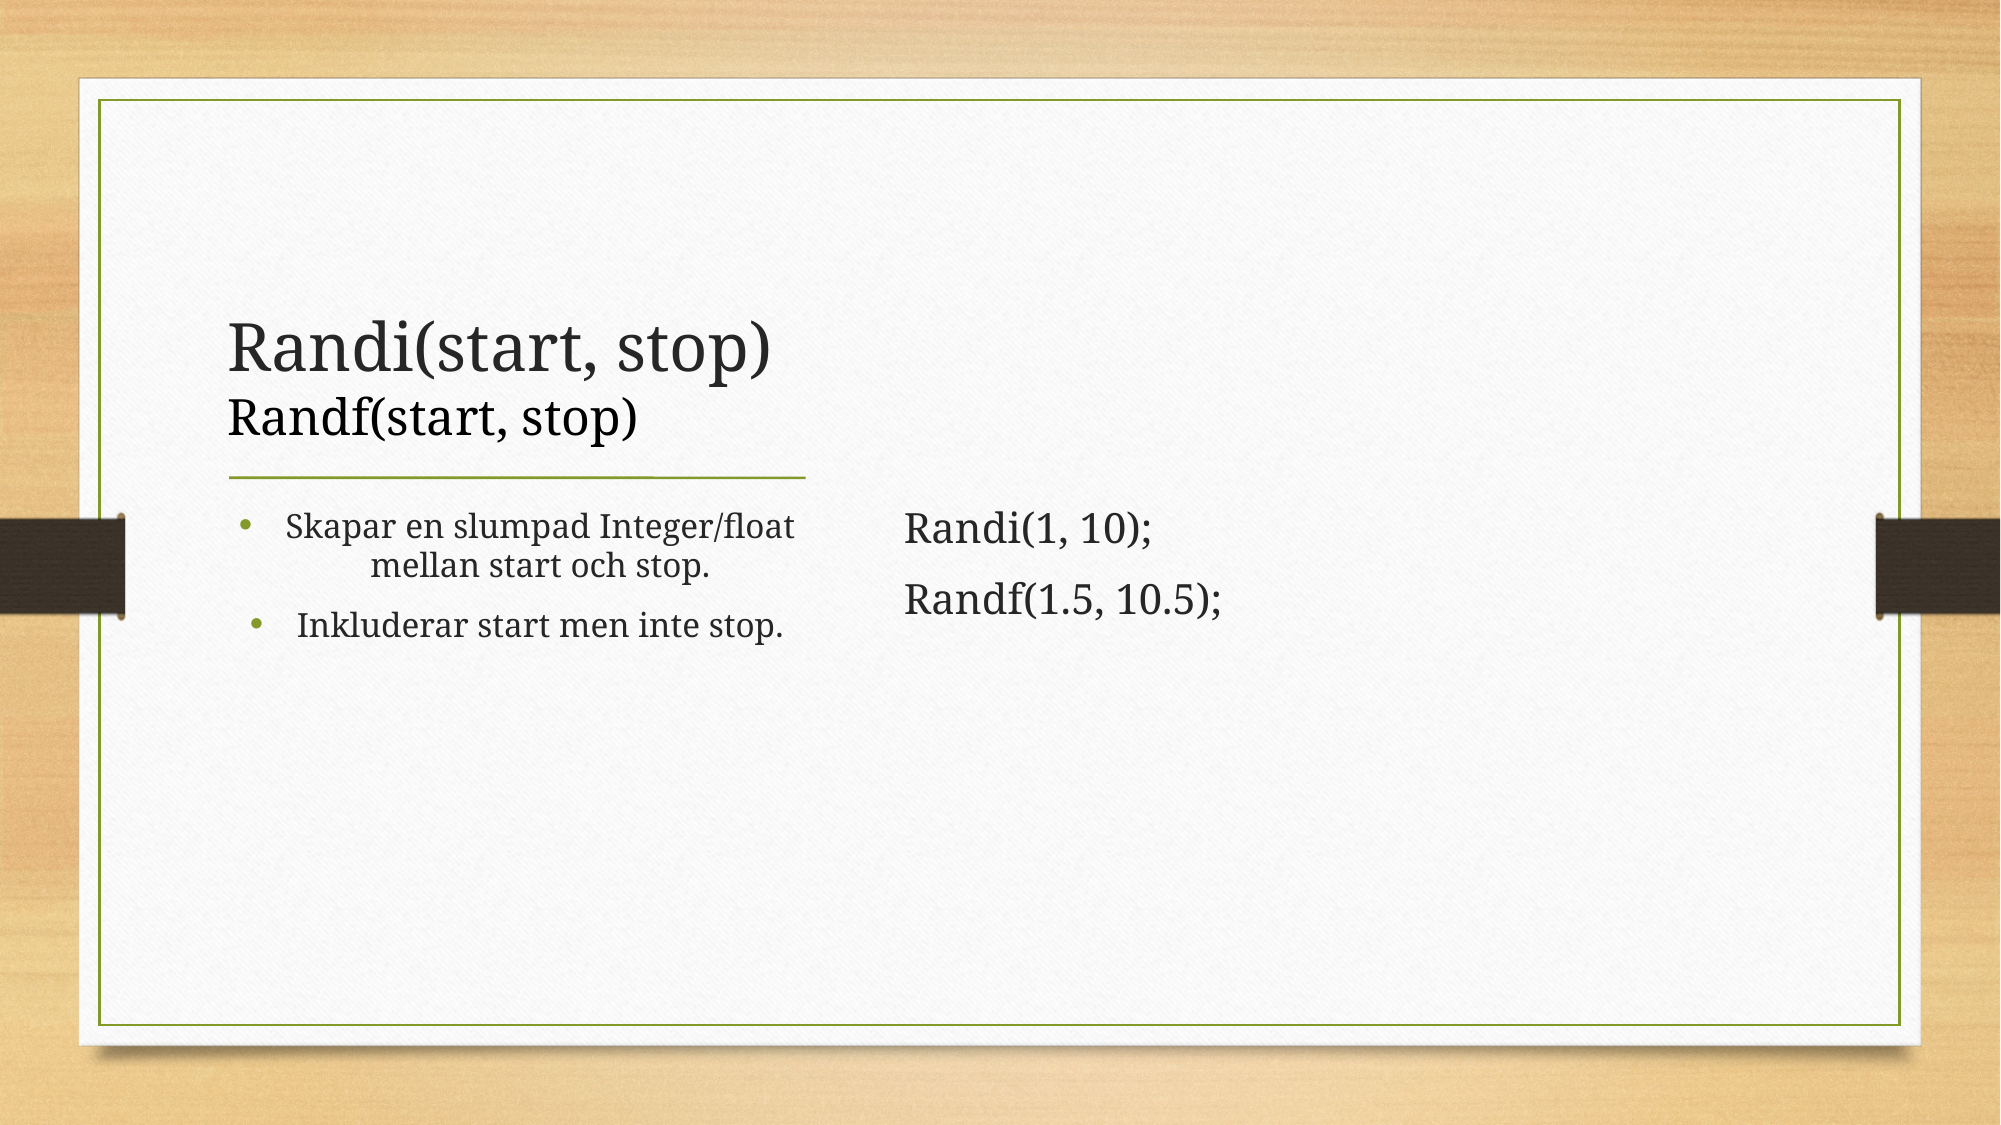

Randi(1, 10);
Randf(1.5, 10.5);
# Randi(start, stop) Randf(start, stop)
Skapar en slumpad Integer/float mellan start och stop.
Inkluderar start men inte stop.